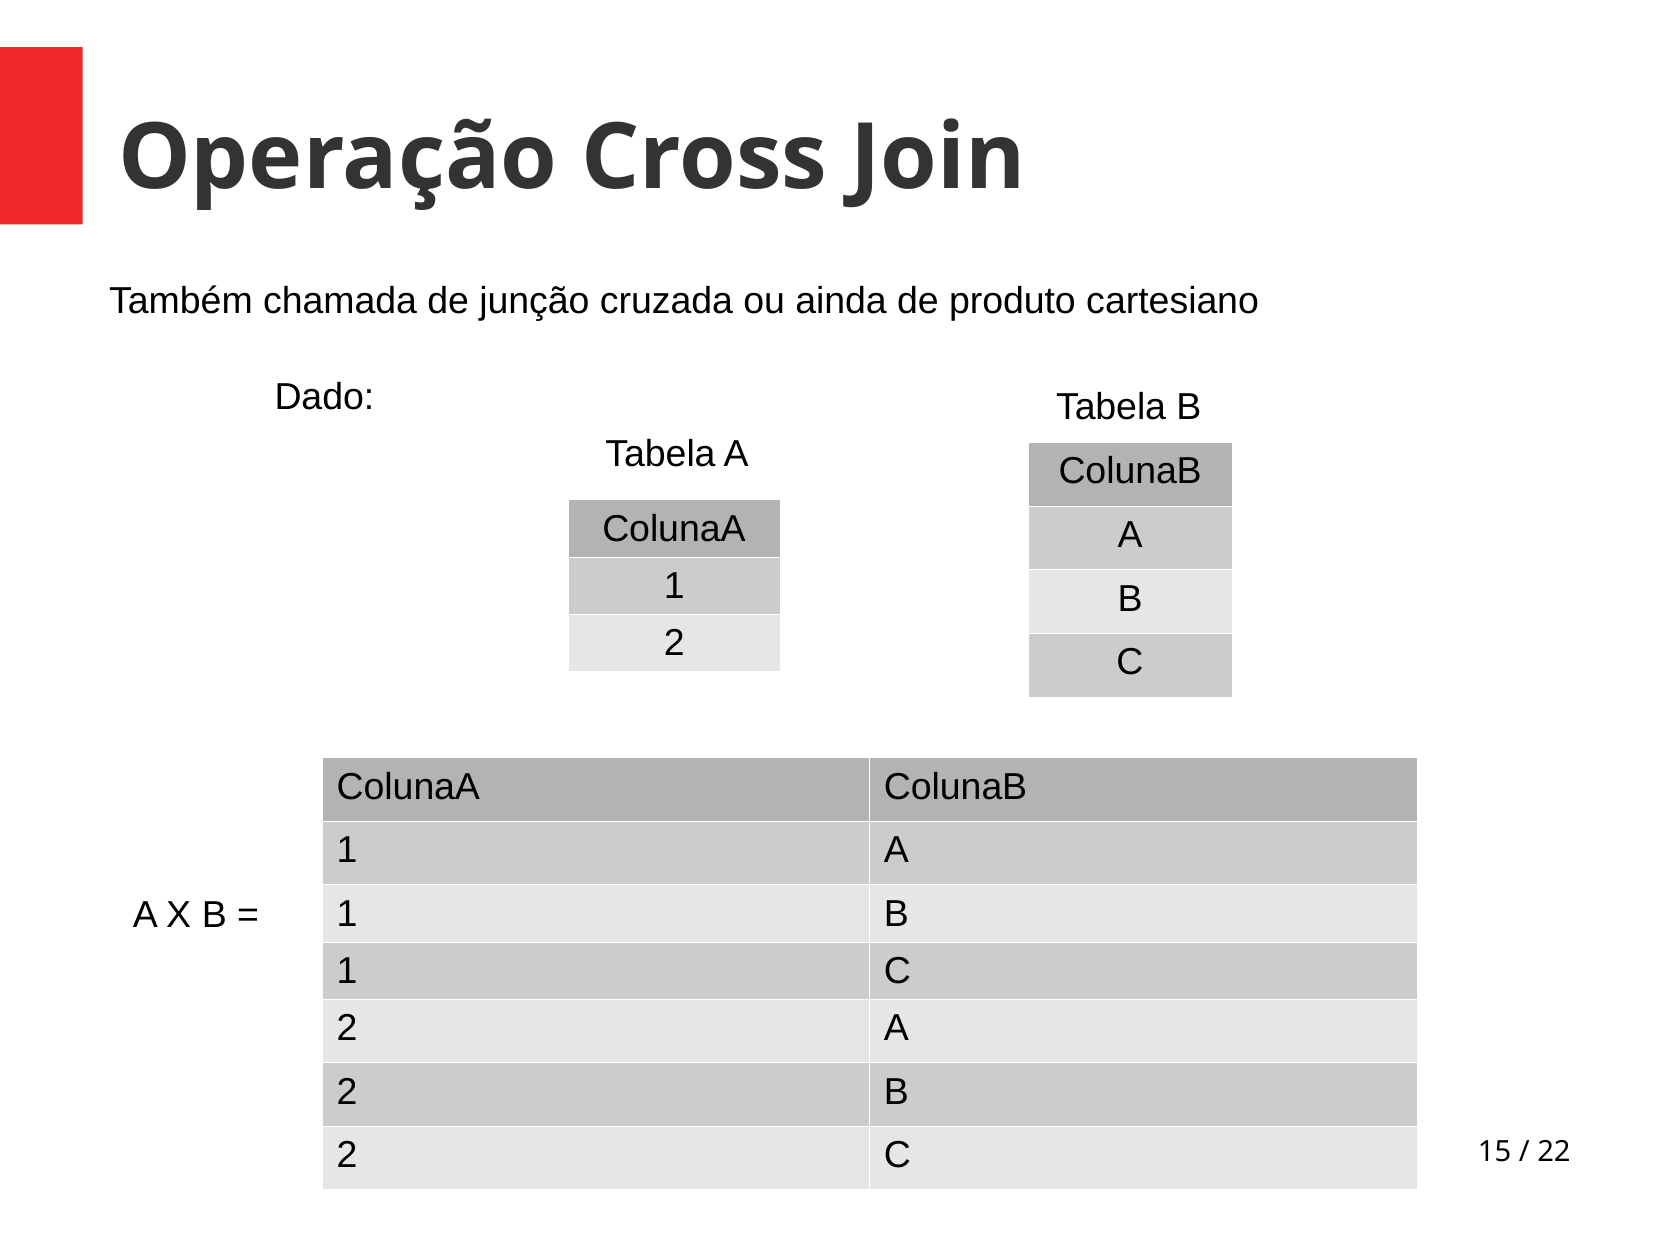

# Operação Cross Join
Também chamada de junção cruzada ou ainda de produto cartesiano
Dado:
Tabela B
Tabela A
| ColunaB |
| --- |
| A |
| B |
| C |
| ColunaA |
| --- |
| 1 |
| 2 |
| ColunaA | ColunaB |
| --- | --- |
| 1 | A |
| 1 | B |
| 1 | C |
| 2 | A |
| 2 | B |
| 2 | C |
A X B =
15